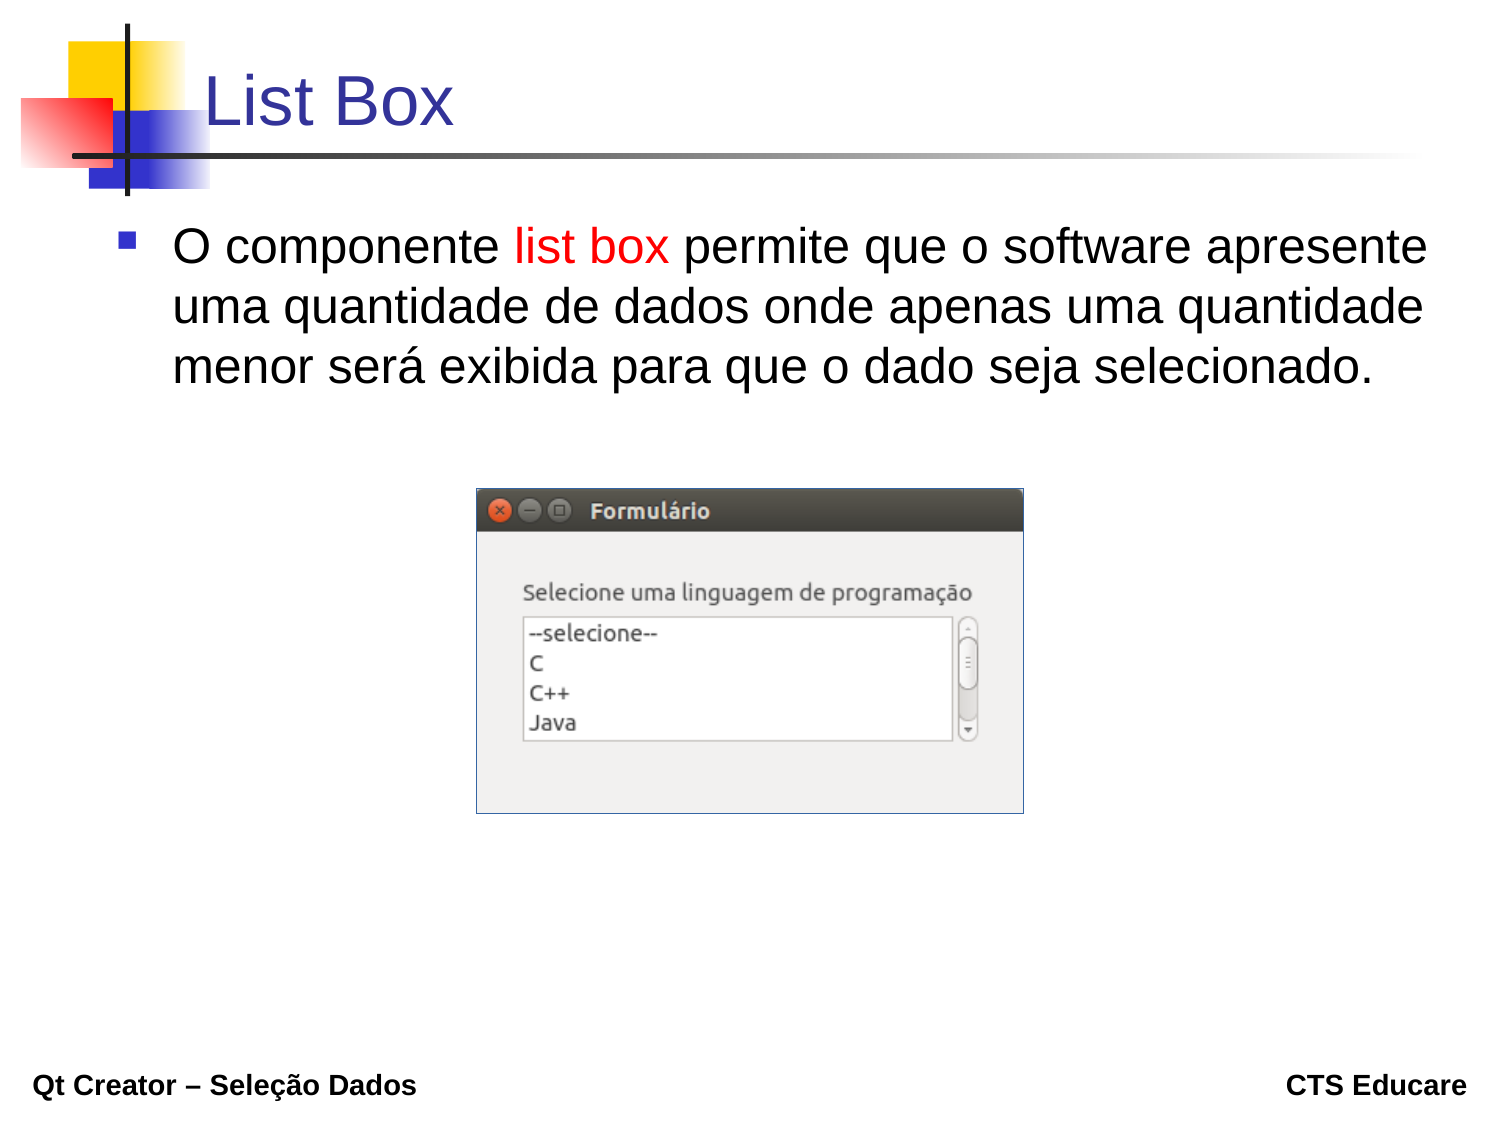

# List Box
O componente list box permite que o software apresente uma quantidade de dados onde apenas uma quantidade menor será exibida para que o dado seja selecionado.